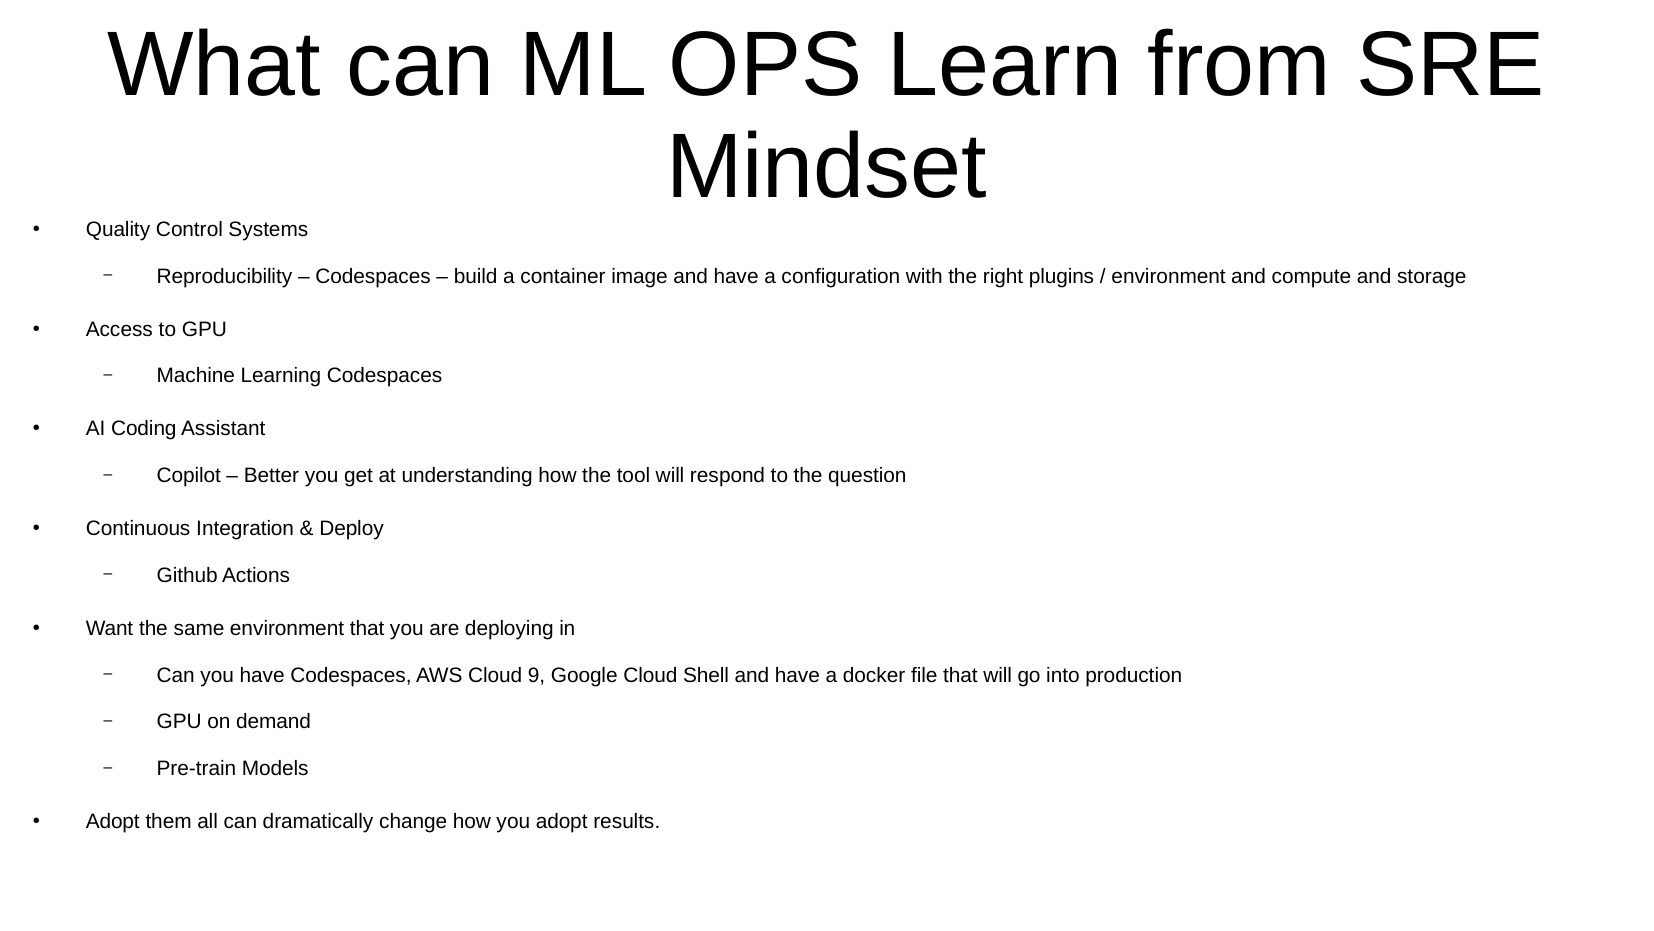

# What can ML OPS Learn from SRE Mindset
Quality Control Systems
Reproducibility – Codespaces – build a container image and have a configuration with the right plugins / environment and compute and storage
Access to GPU
Machine Learning Codespaces
AI Coding Assistant
Copilot – Better you get at understanding how the tool will respond to the question
Continuous Integration & Deploy
Github Actions
Want the same environment that you are deploying in
Can you have Codespaces, AWS Cloud 9, Google Cloud Shell and have a docker file that will go into production
GPU on demand
Pre-train Models
Adopt them all can dramatically change how you adopt results.